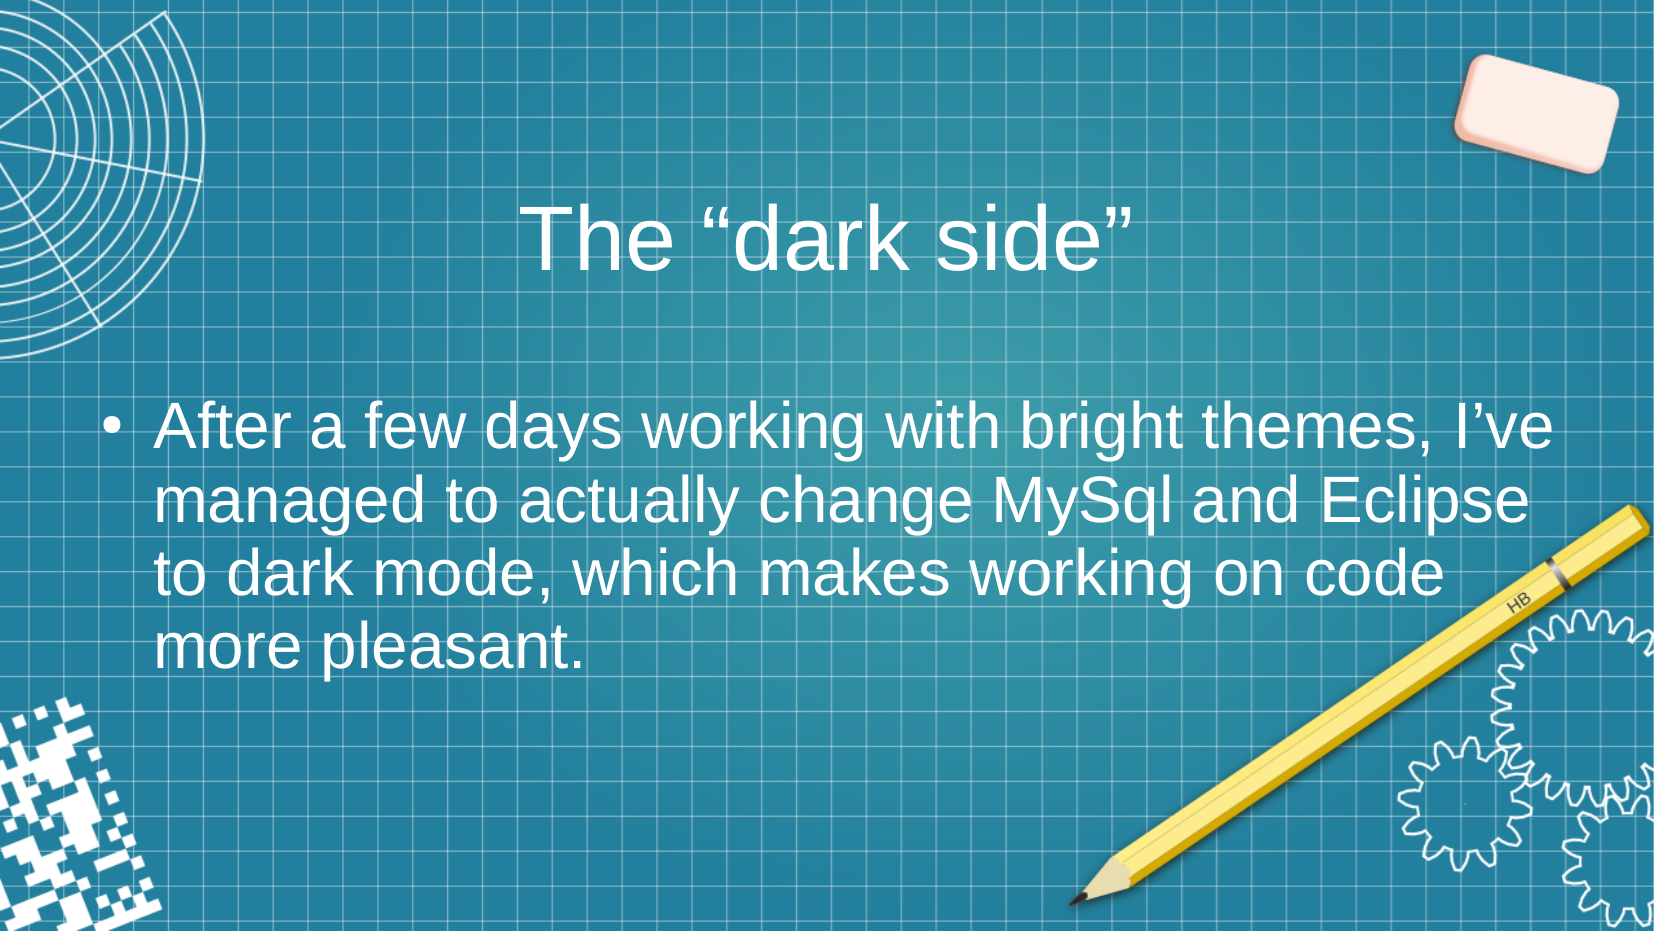

# The “dark side”
After a few days working with bright themes, I’ve managed to actually change MySql and Eclipse to dark mode, which makes working on code more pleasant.